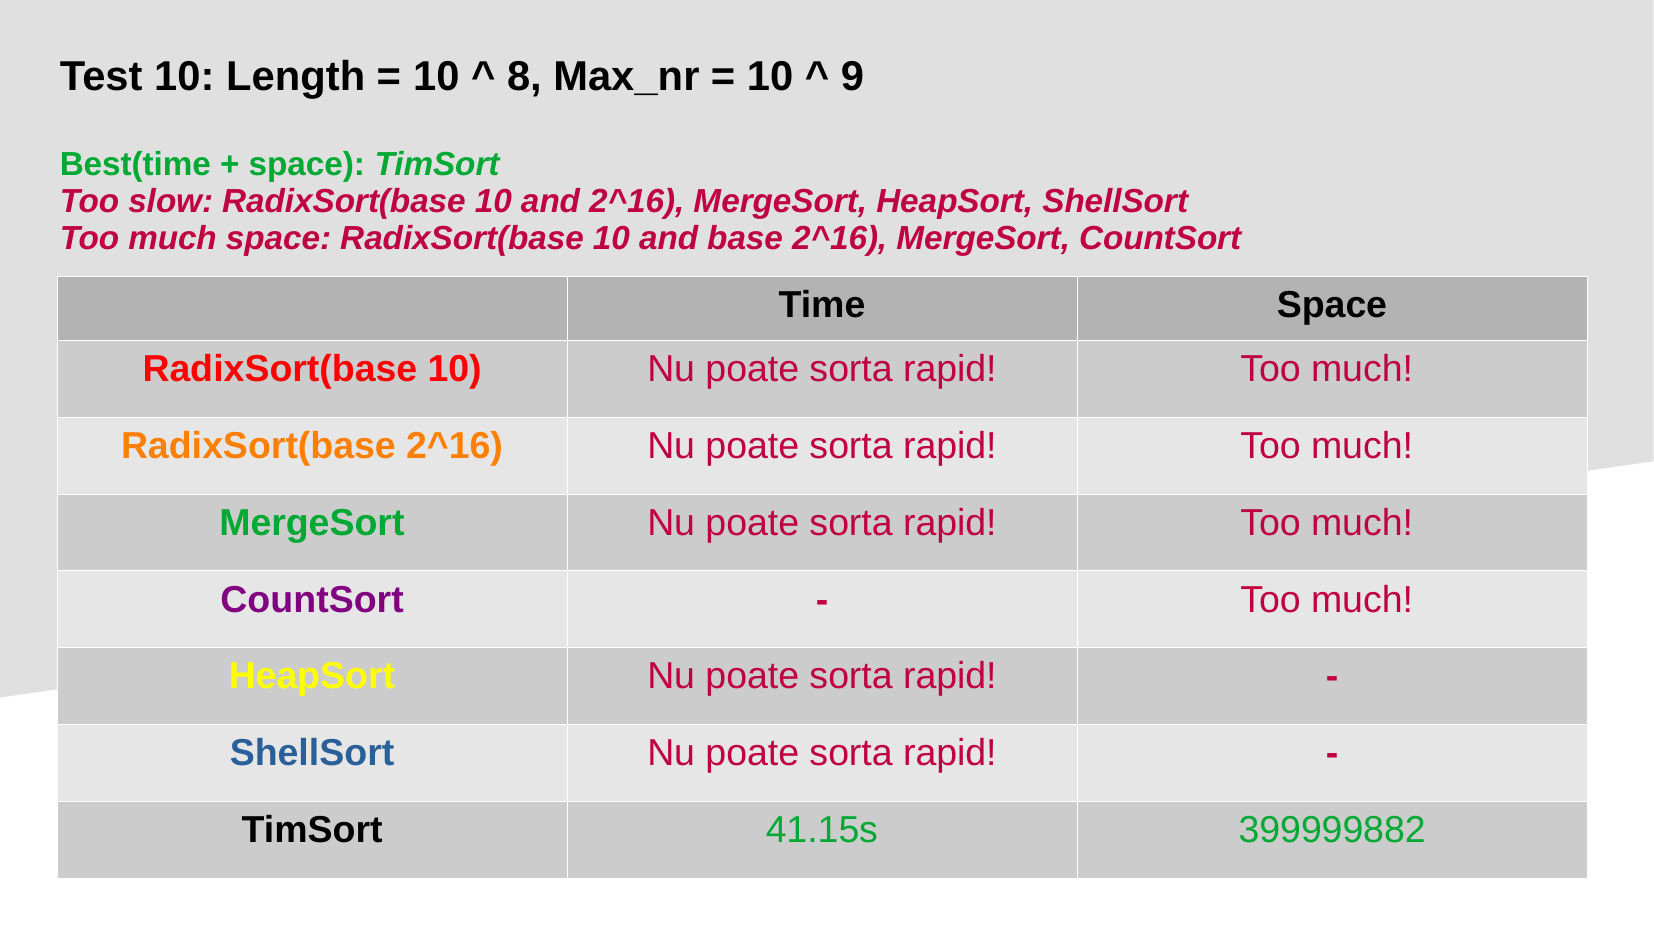

Test 10: Length = 10 ^ 8, Max_nr = 10 ^ 9
Best(time + space): TimSort
Too slow: RadixSort(base 10 and 2^16), MergeSort, HeapSort, ShellSort
Too much space: RadixSort(base 10 and base 2^16), MergeSort, CountSort
| | Time | Space |
| --- | --- | --- |
| RadixSort(base 10) | Nu poate sorta rapid! | Too much! |
| RadixSort(base 2^16) | Nu poate sorta rapid! | Too much! |
| MergeSort | Nu poate sorta rapid! | Too much! |
| CountSort | - | Too much! |
| HeapSort | Nu poate sorta rapid! | - |
| ShellSort | Nu poate sorta rapid! | - |
| TimSort | 41.15s | 399999882 |